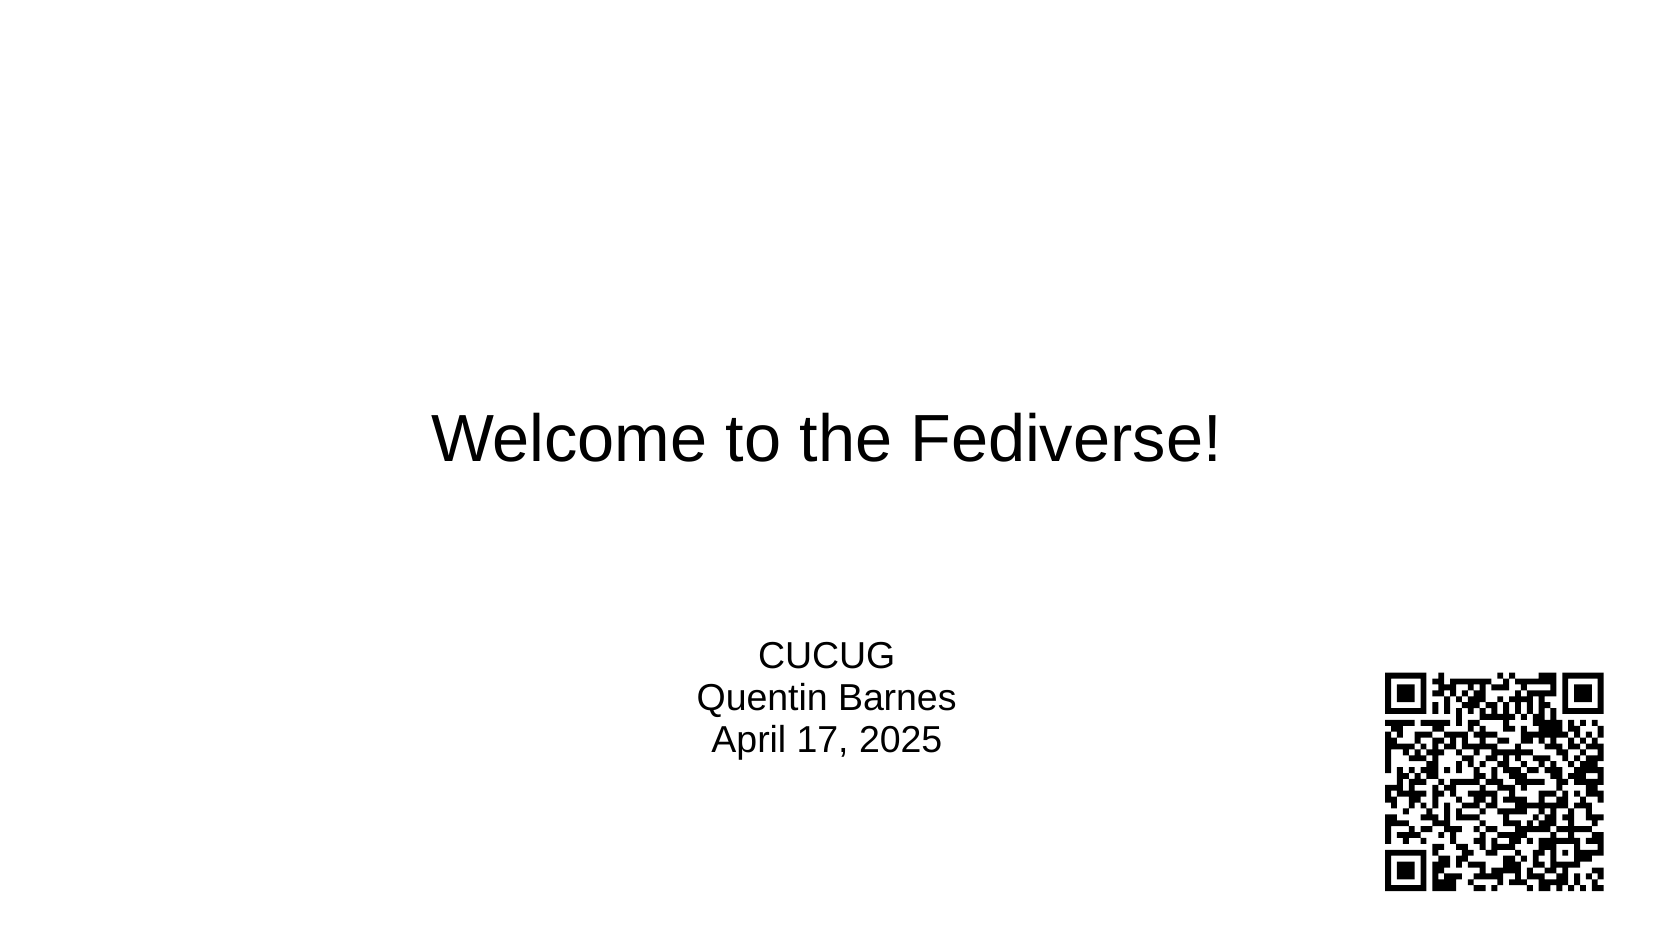

# Welcome to the Fediverse!
CUCUG
Quentin Barnes
April 17, 2025